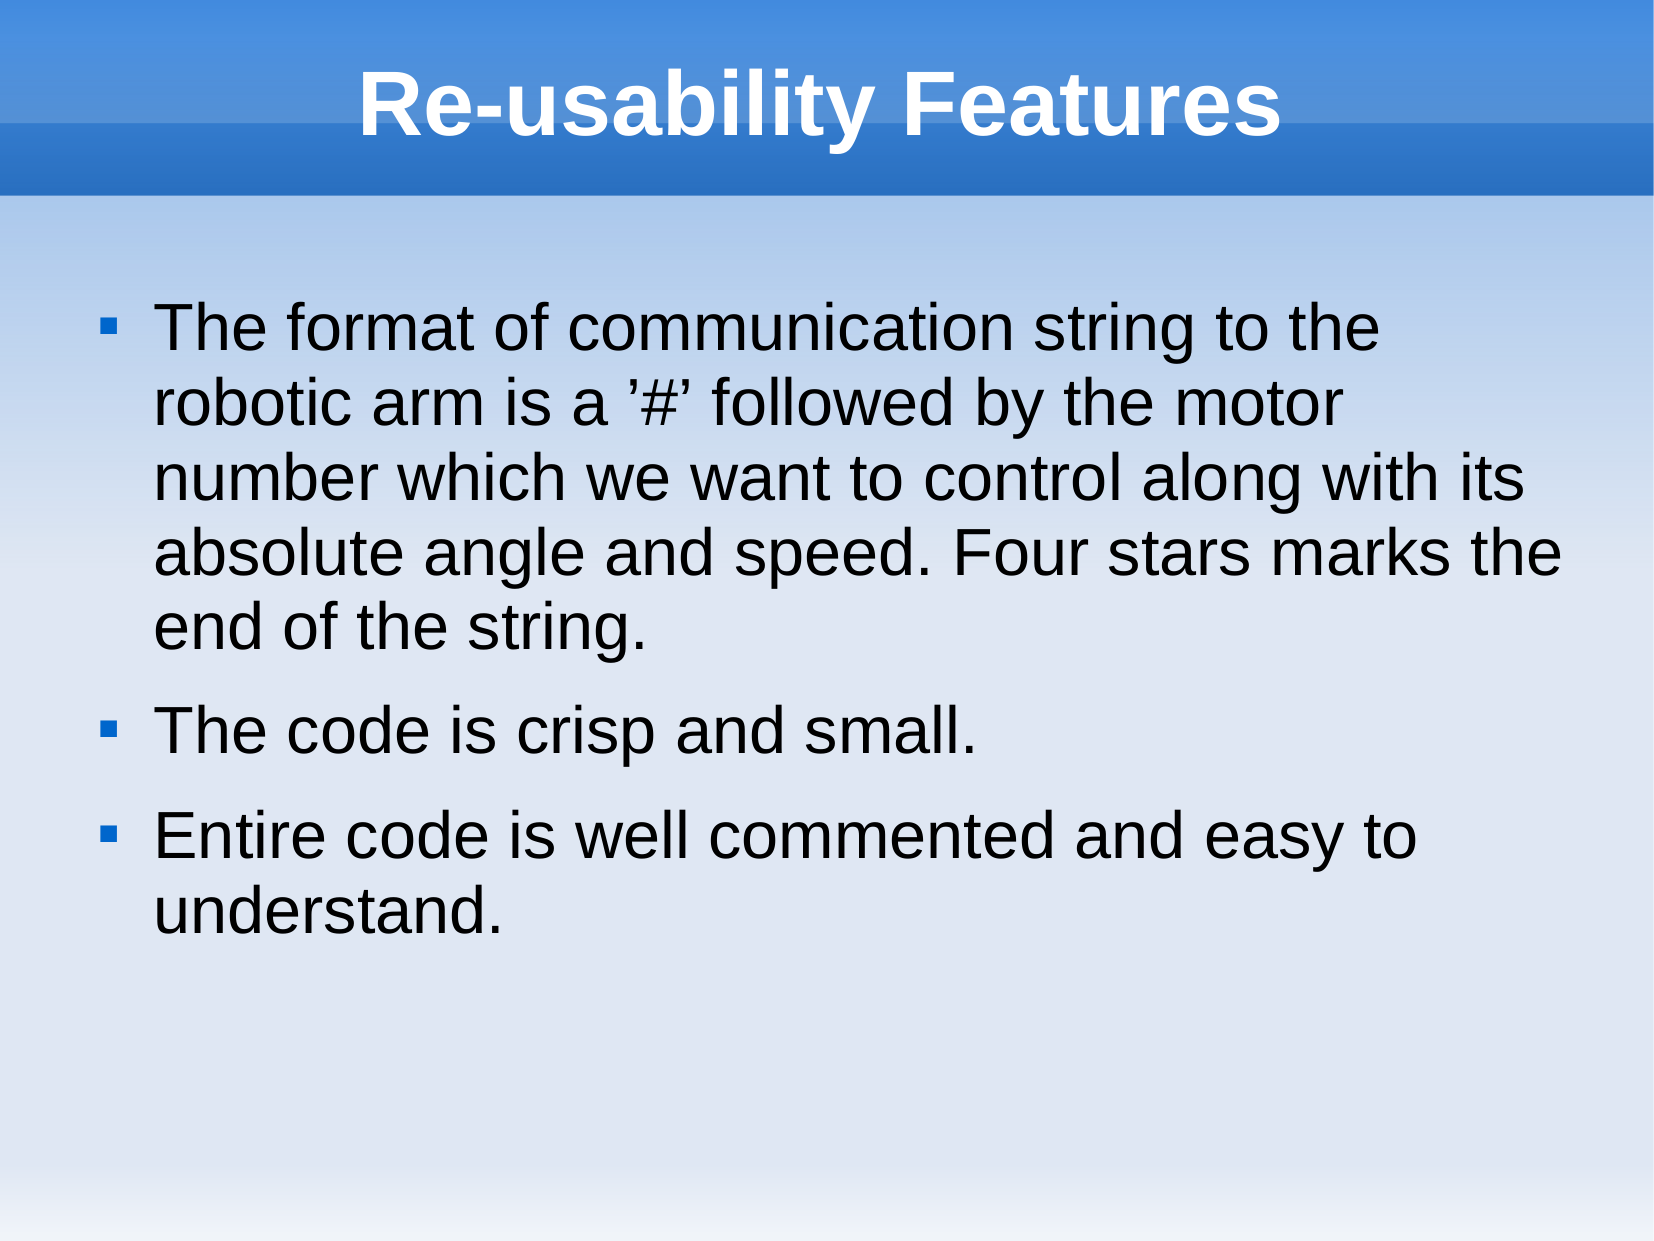

# Re-usability Features
The format of communication string to the robotic arm is a ’#’ followed by the motor number which we want to control along with its absolute angle and speed. Four stars marks the end of the string.
The code is crisp and small.
Entire code is well commented and easy to understand.